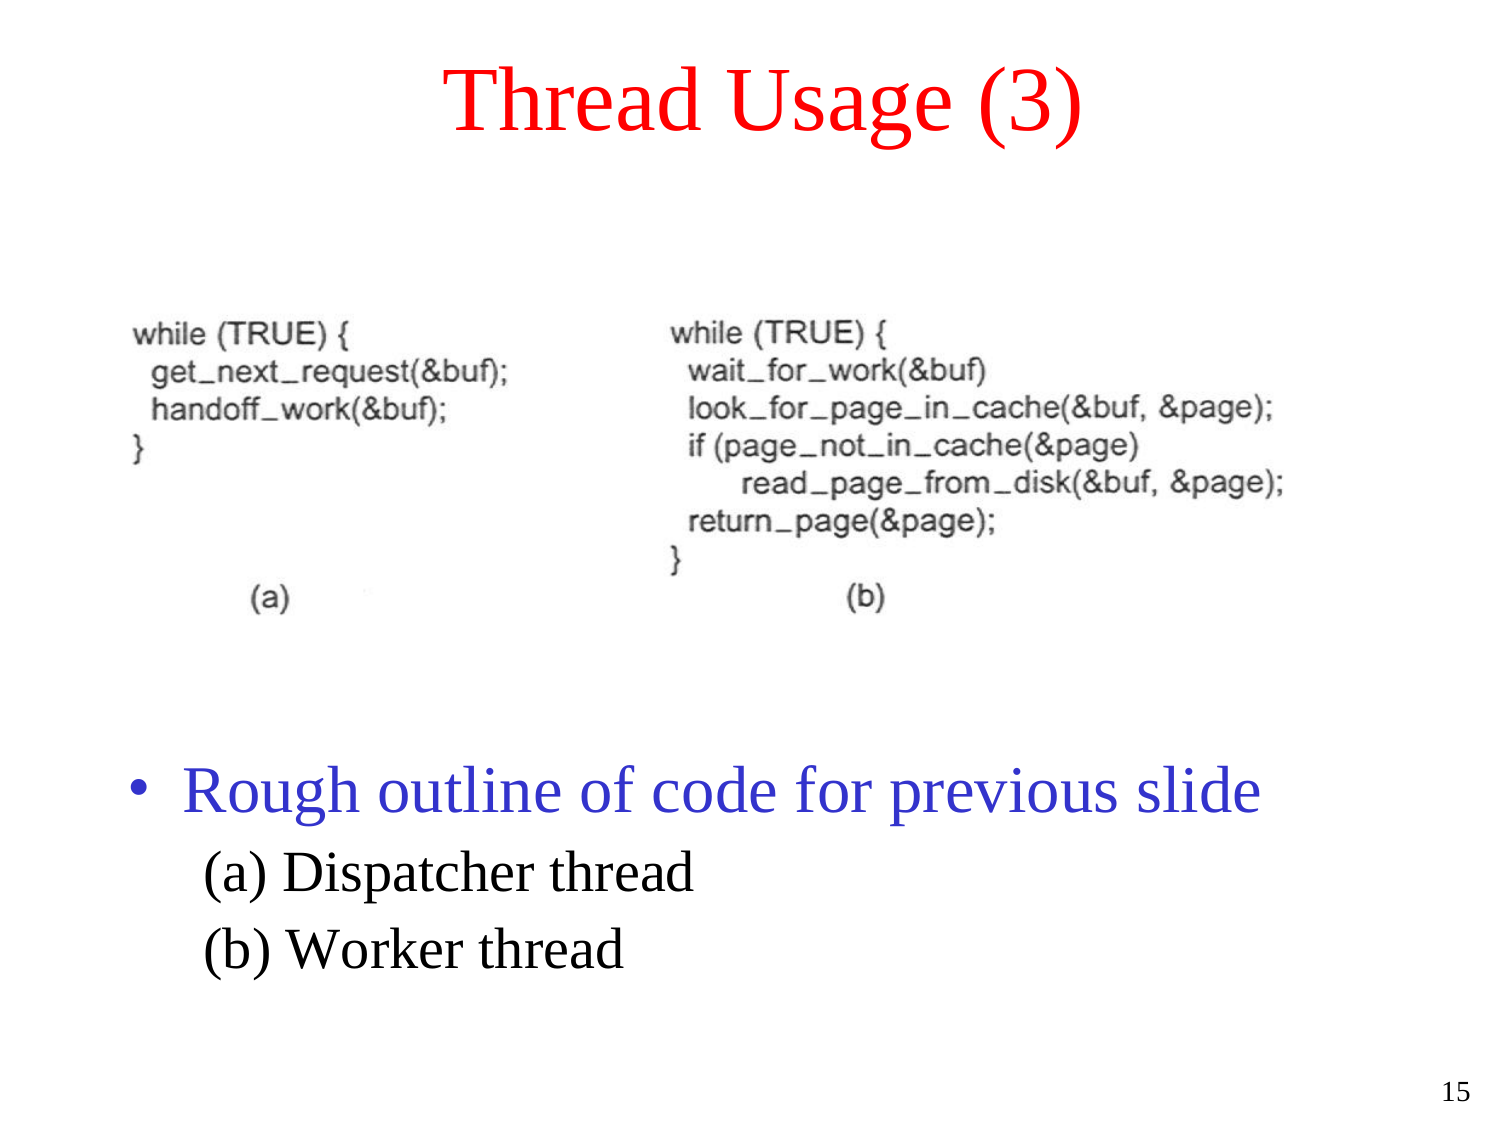

Thread Usage (3)
Rough outline of code for previous slide
(a) Dispatcher thread
(b) Worker thread